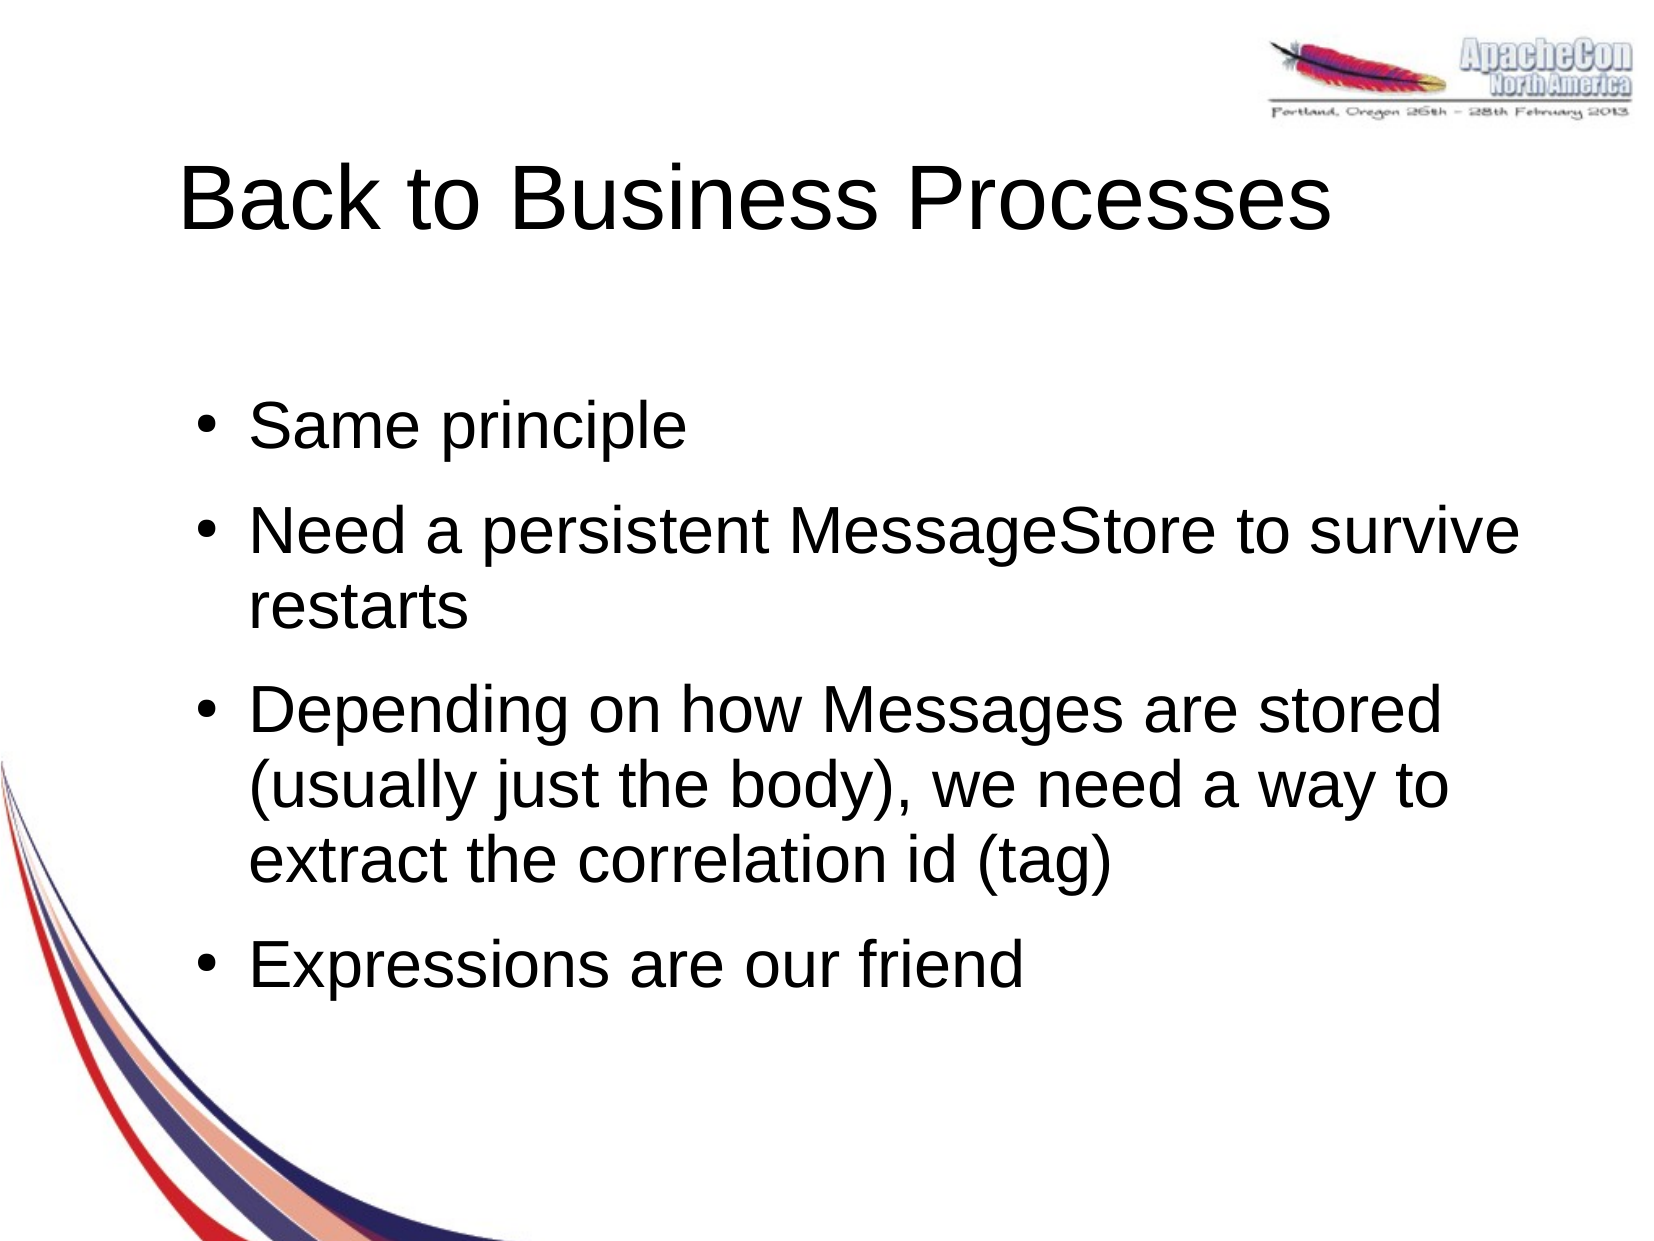

# Back to Business Processes
Same principle
Need a persistent MessageStore to survive restarts
Depending on how Messages are stored (usually just the body), we need a way to extract the correlation id (tag)
Expressions are our friend